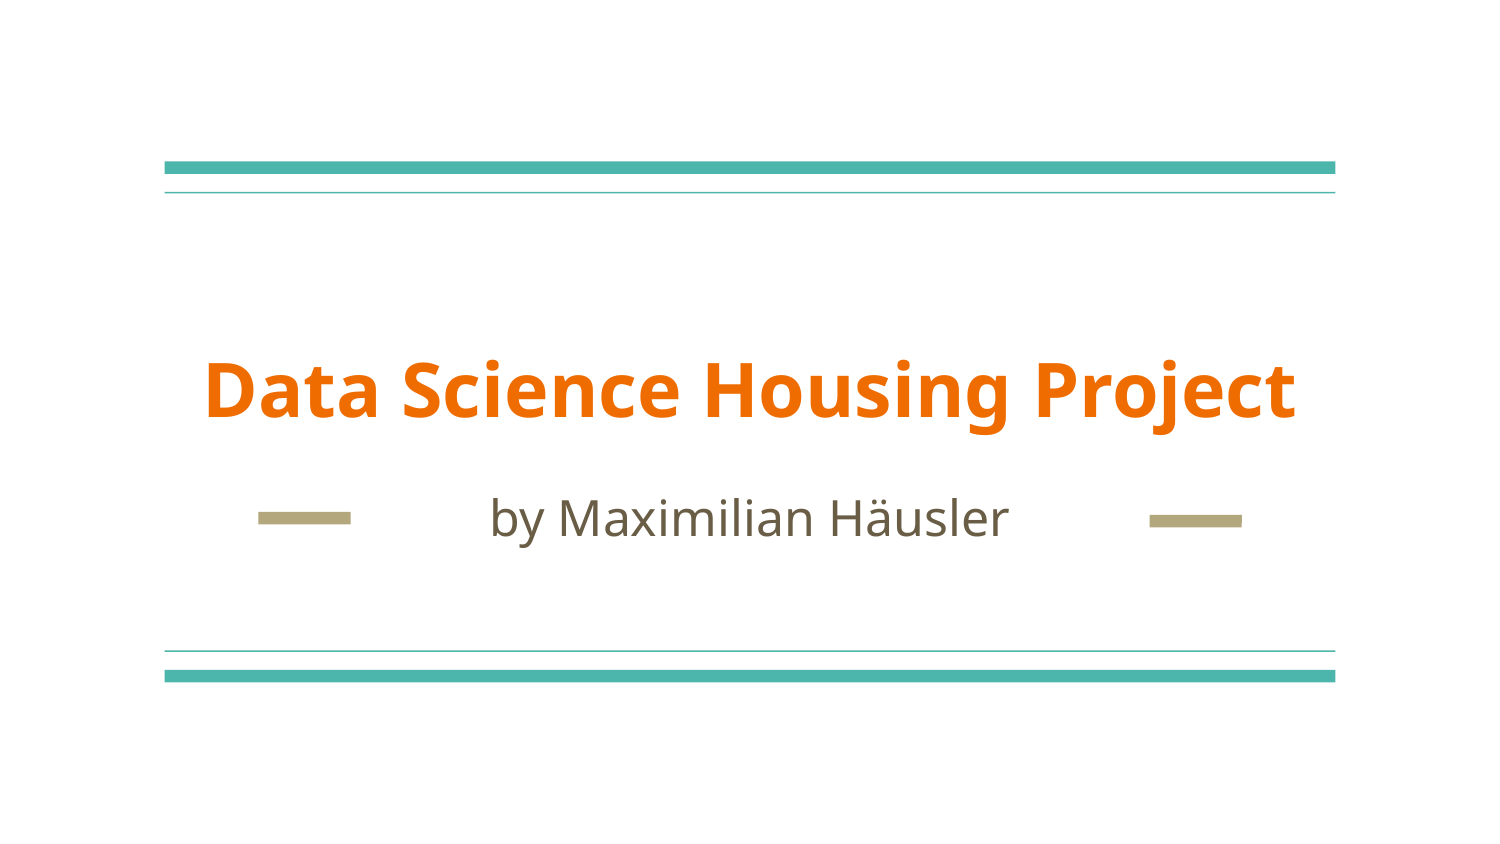

# Data Science Housing Project
by Maximilian Häusler